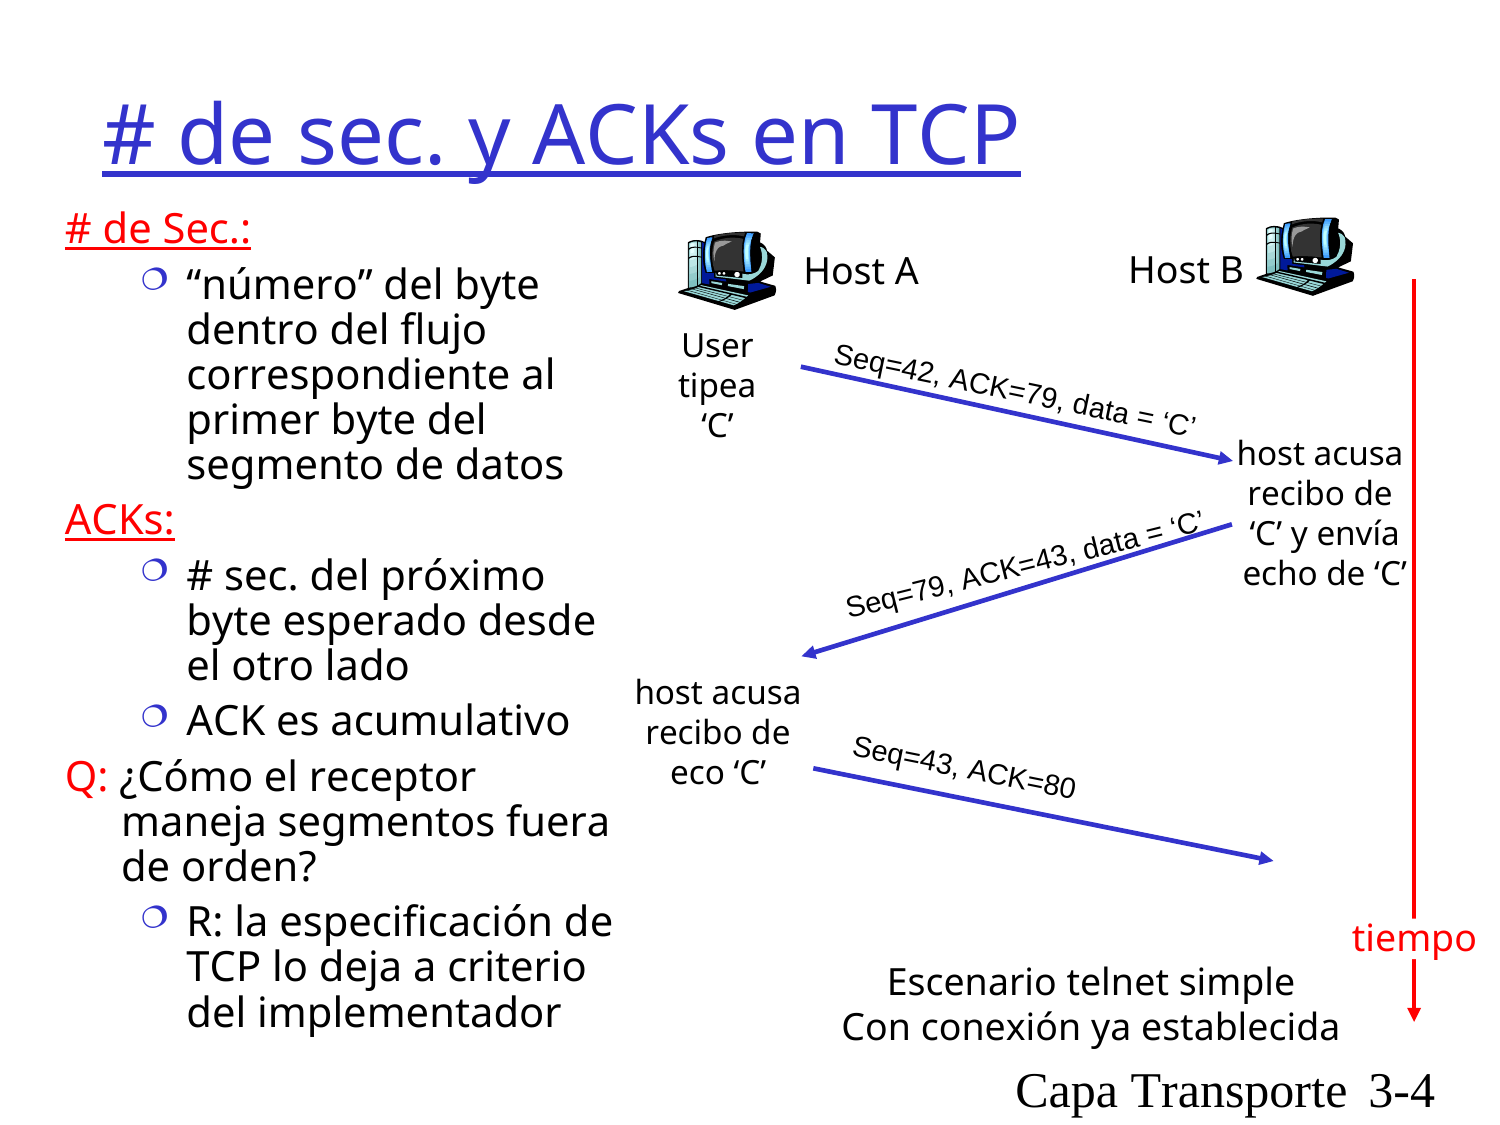

# # de sec. y ACKs en TCP
# de Sec.:
“número” del byte dentro del flujo correspondiente al primer byte del segmento de datos
ACKs:
# sec. del próximo byte esperado desde el otro lado
ACK es acumulativo
Q: ¿Cómo el receptor maneja segmentos fuera de orden?
R: la especificación de TCP lo deja a criterio del implementador
Host B
Host A
User
tipea
‘C’
Seq=42, ACK=79, data = ‘C’
host acusa
recibo de
‘C’ y envía
echo de ‘C’
Seq=79, ACK=43, data = ‘C’
host acusa
recibo de
eco ‘C’
Seq=43, ACK=80
tiempo
Escenario telnet simple
Con conexión ya establecida
4